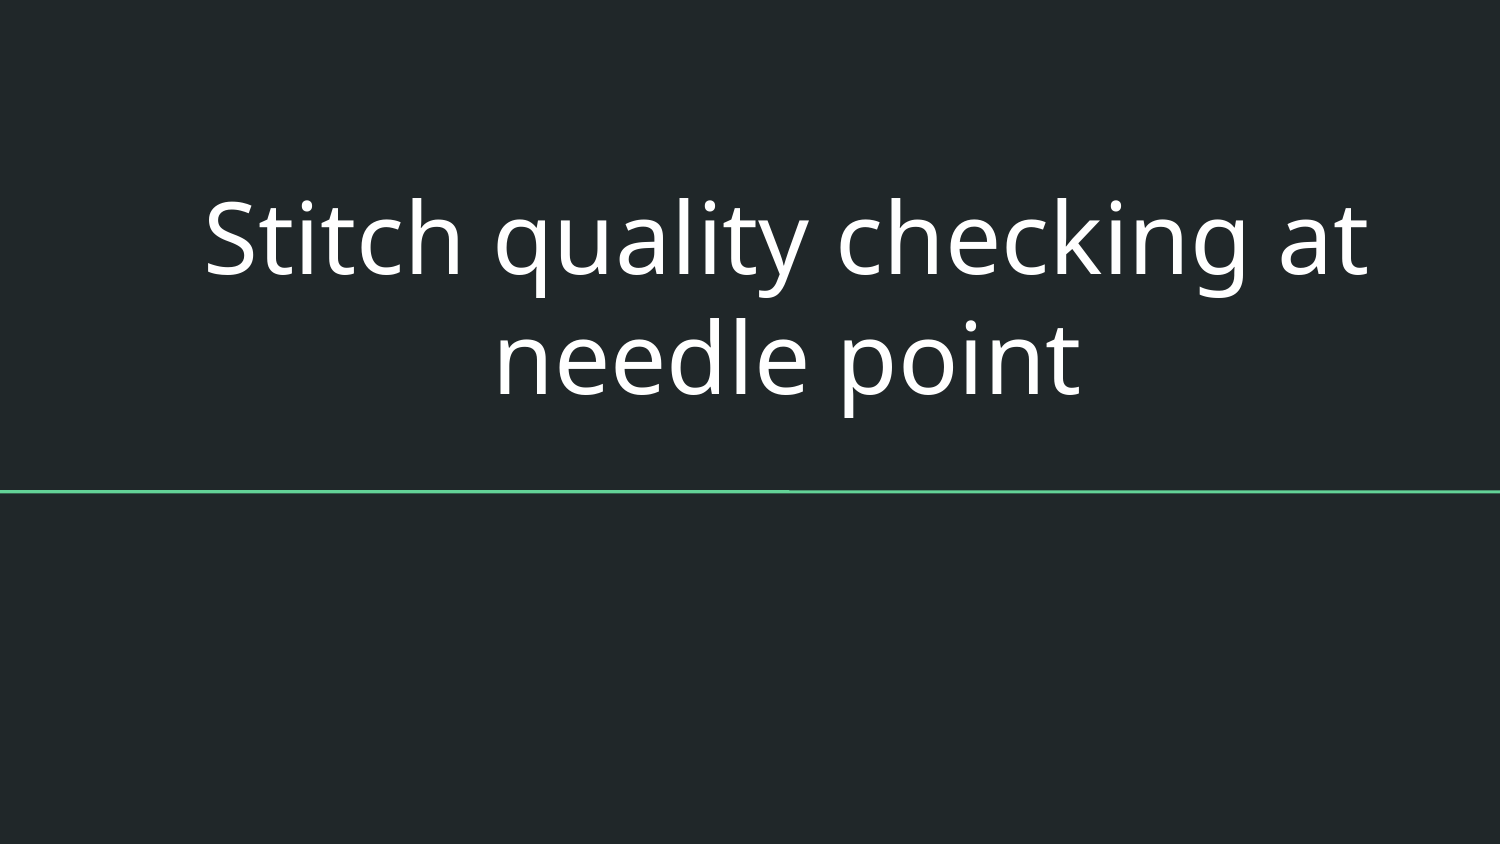

# Stitch quality checking at needle point